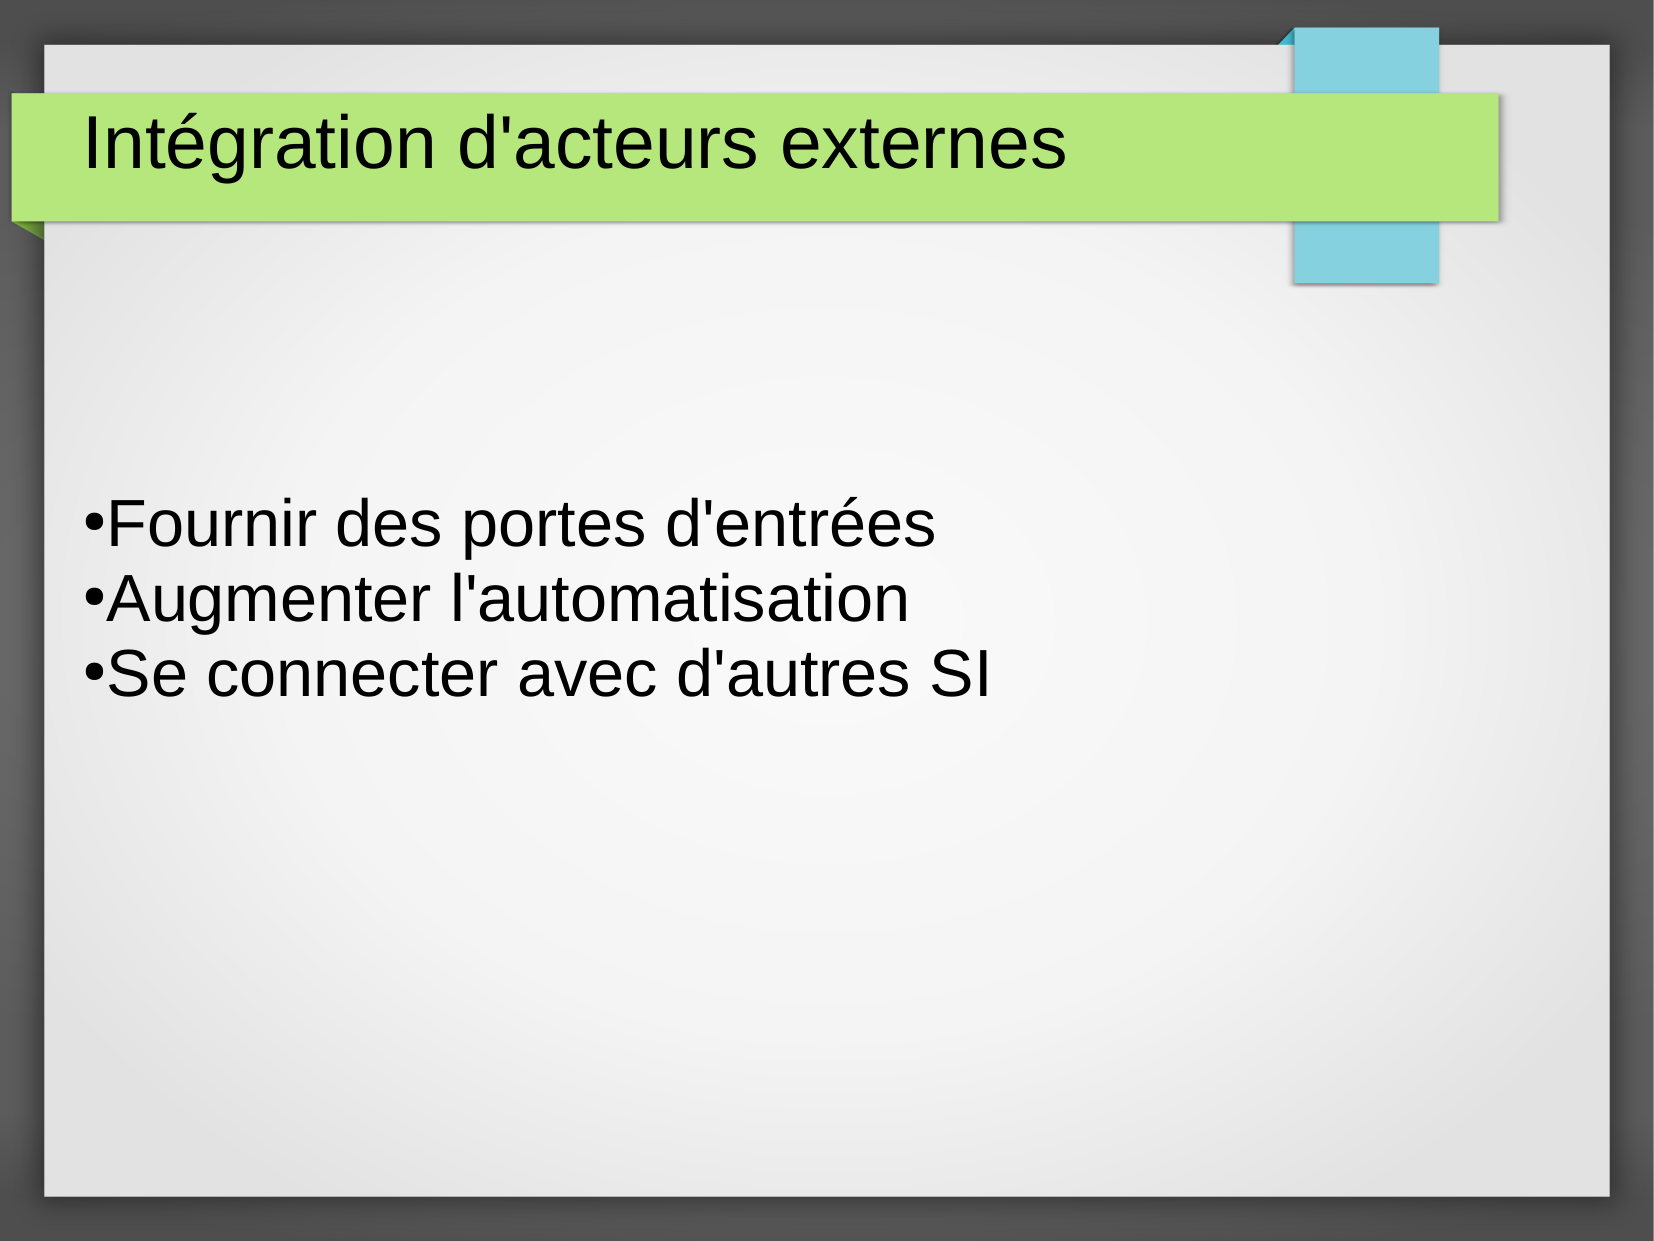

# Intégration d'acteurs externes
Fournir des portes d'entrées
Augmenter l'automatisation
Se connecter avec d'autres SI